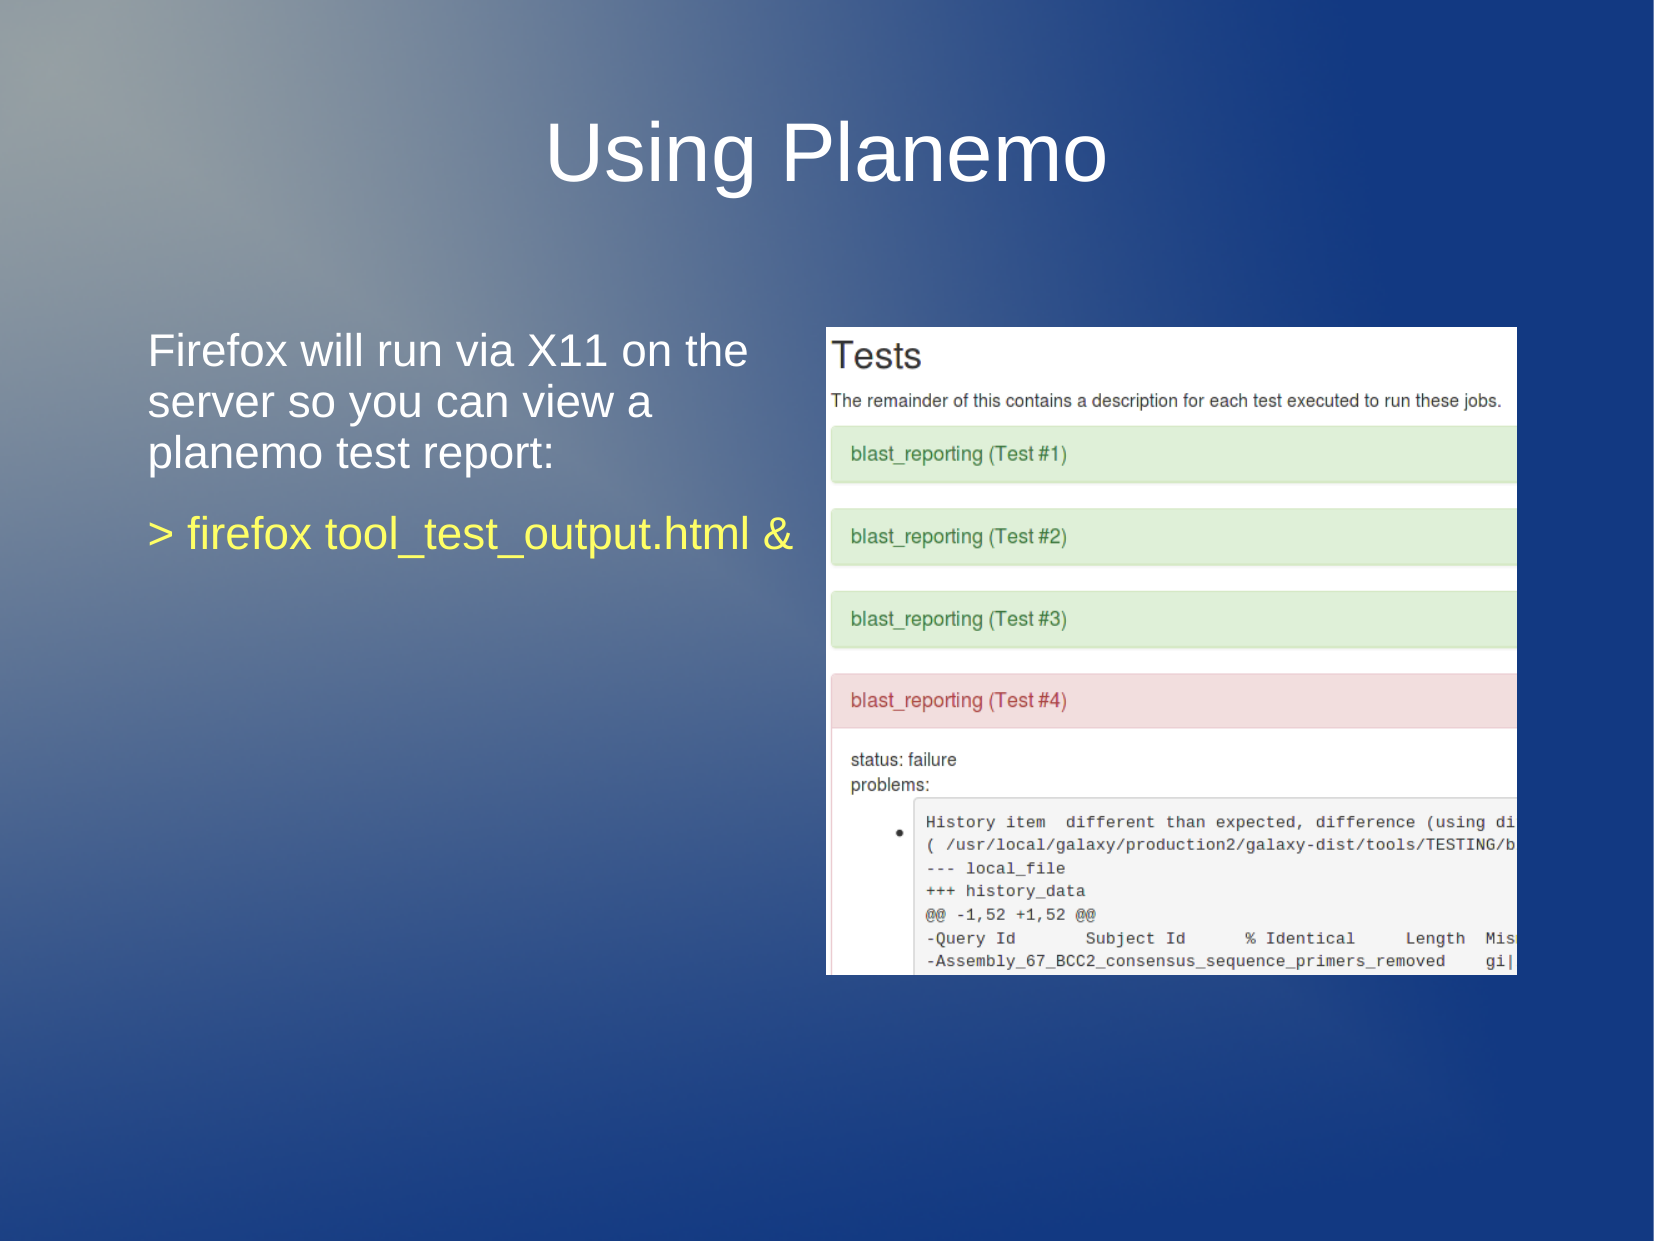

# Using Planemo
Firefox will run via X11 on the server so you can view a planemo test report:
> firefox tool_test_output.html &